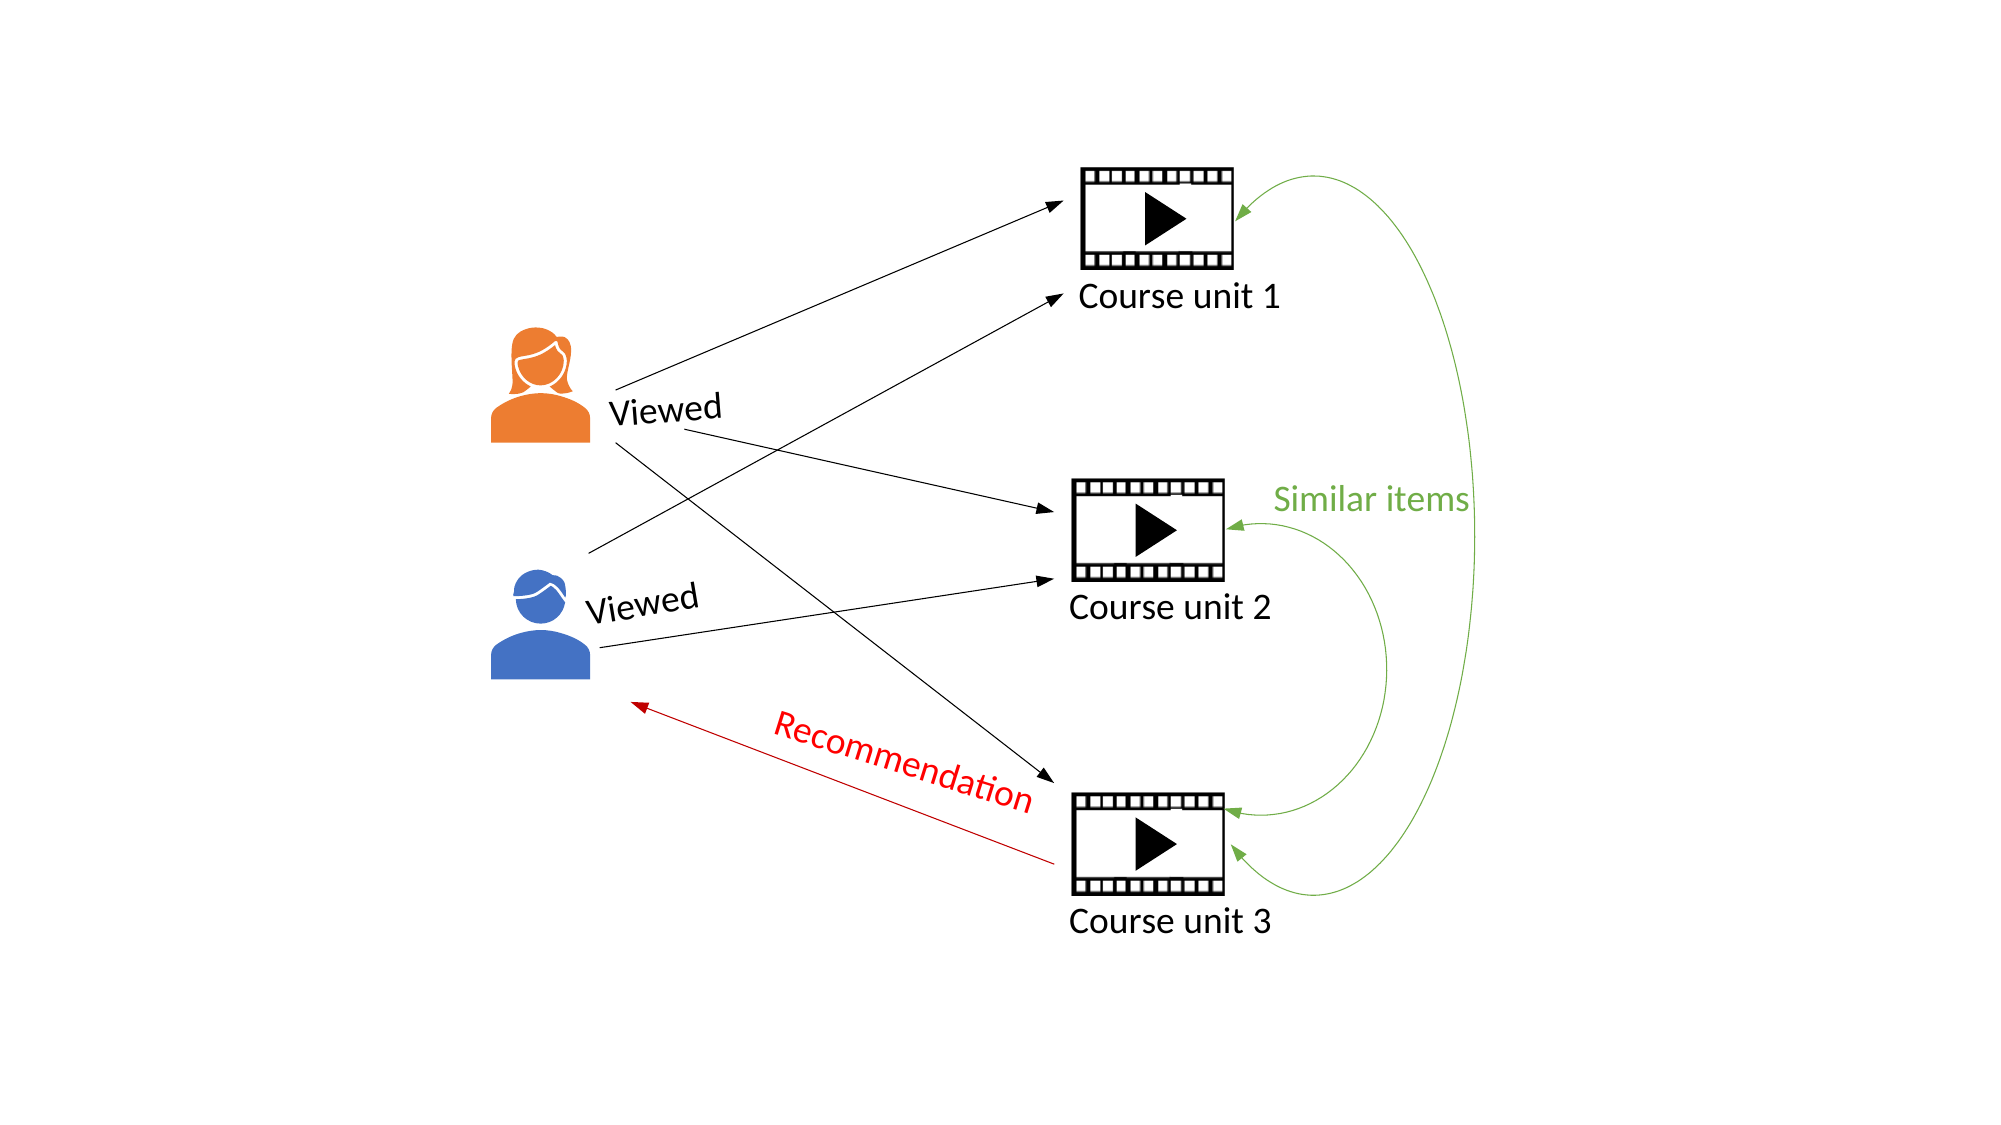

Course unit 1
Viewed
Course unit 2
Similar items
Viewed
Recommendation
Course unit 3